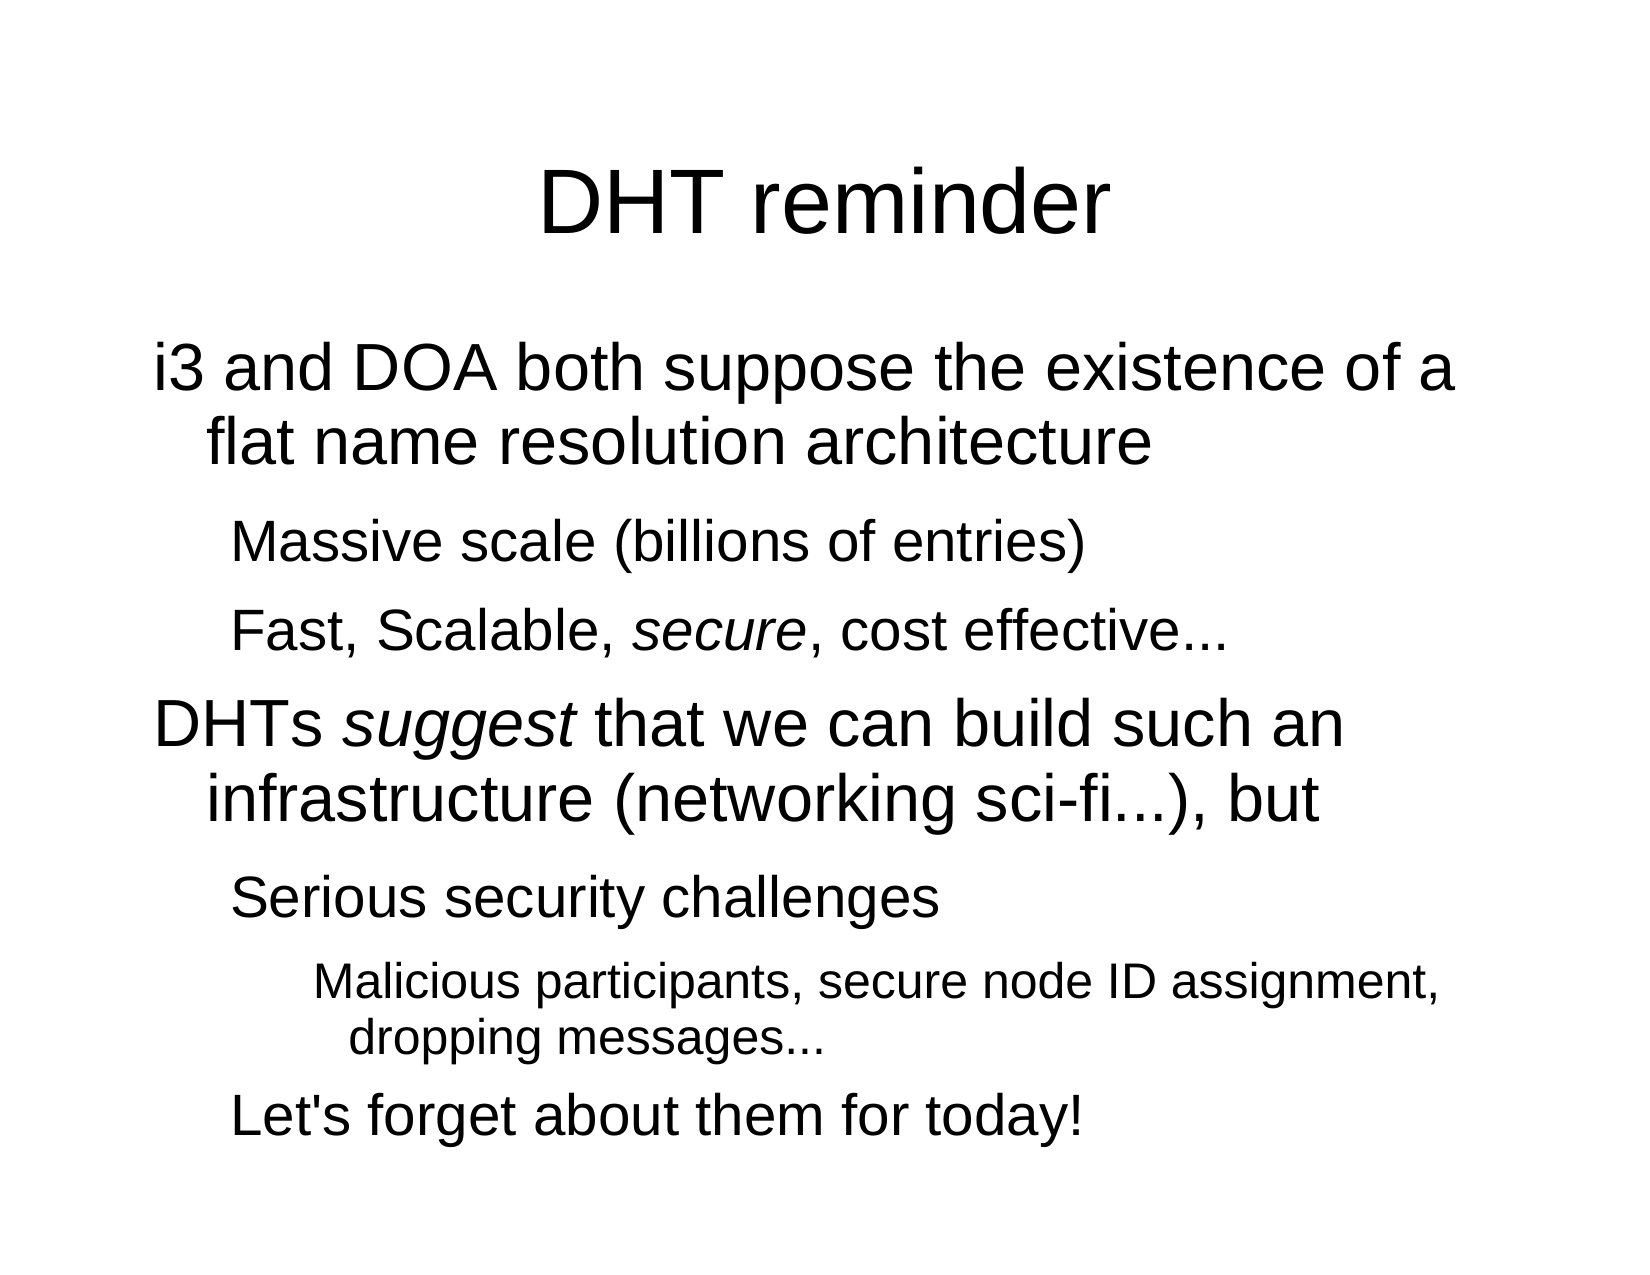

# DHT reminder
i3 and DOA both suppose the existence of a flat name resolution architecture
Massive scale (billions of entries)
Fast, Scalable, secure, cost effective...
DHTs suggest that we can build such an infrastructure (networking sci-fi...), but
Serious security challenges
Malicious participants, secure node ID assignment, dropping messages...
Let's forget about them for today!